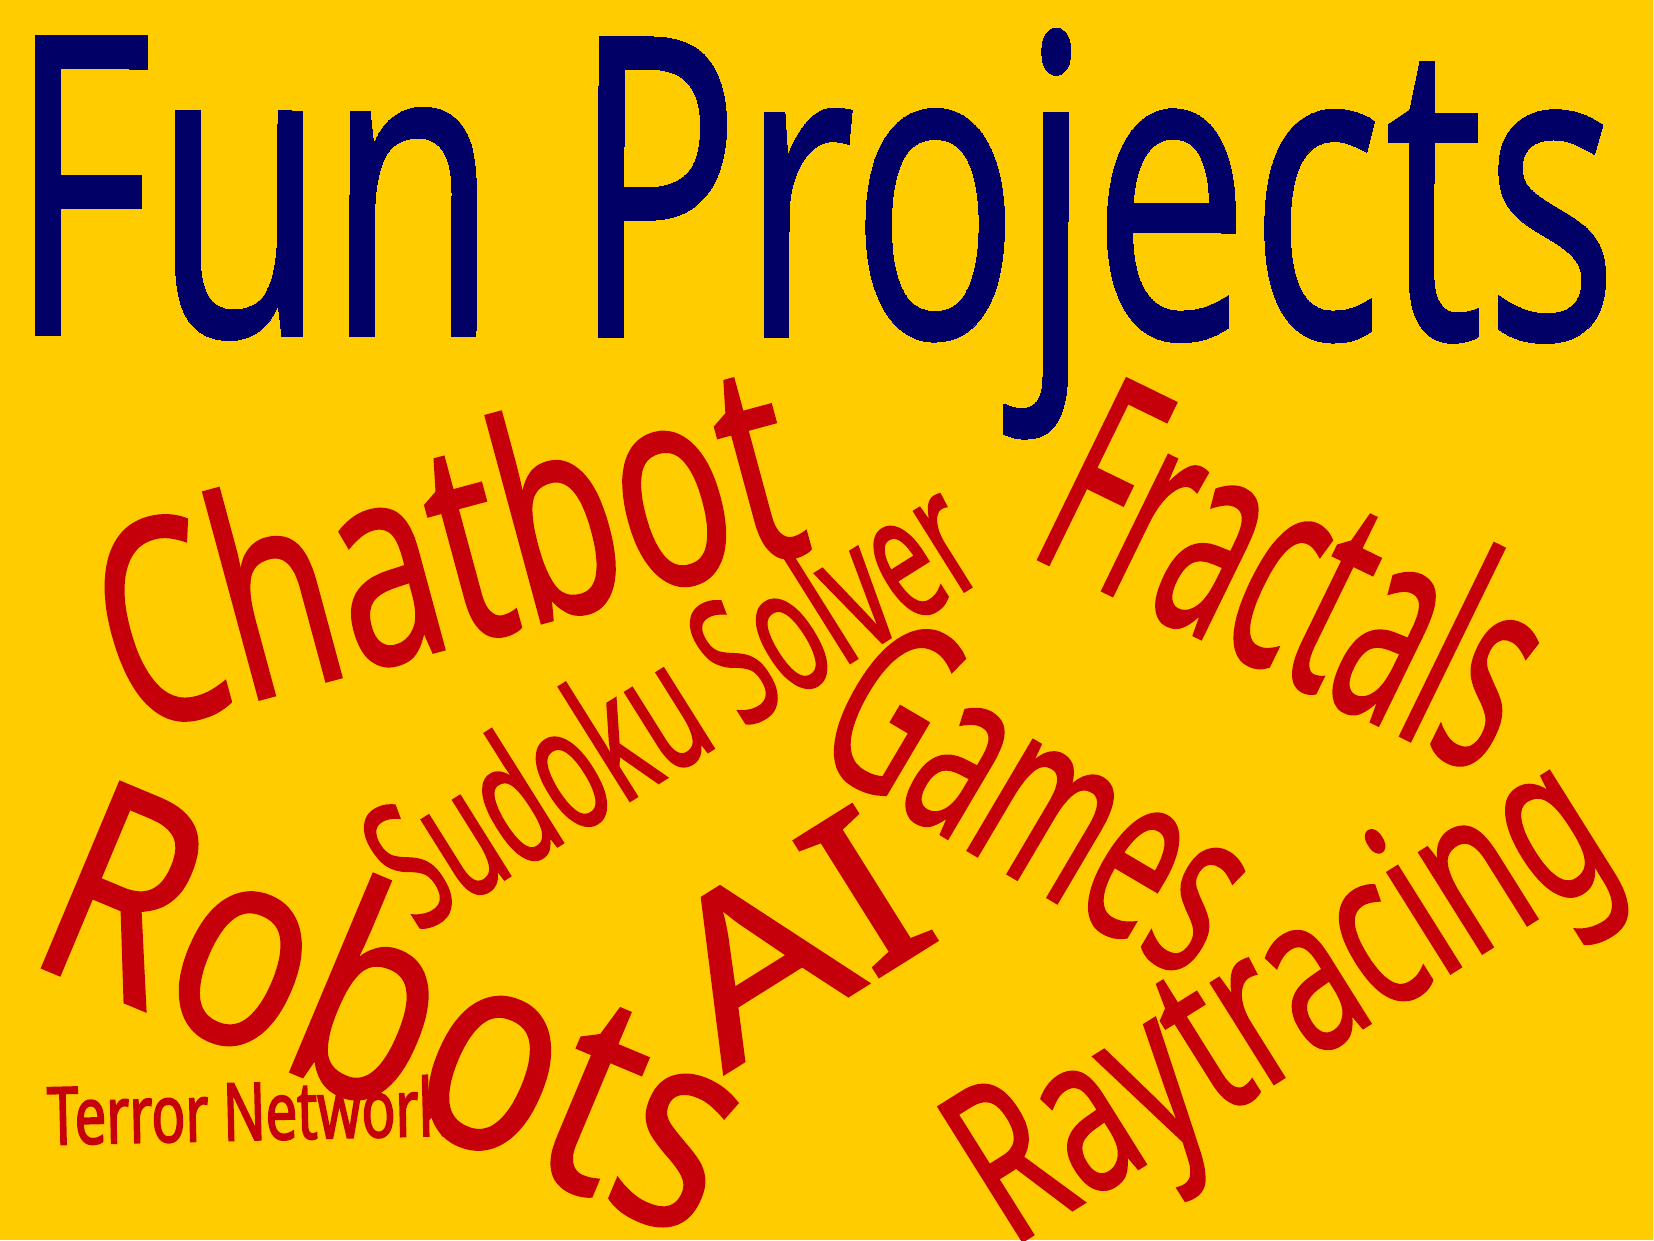

Fun Projects
Chatbot
Fractals
Sudoku Solver
Games
AI
Robots
Raytracing
Terror Network